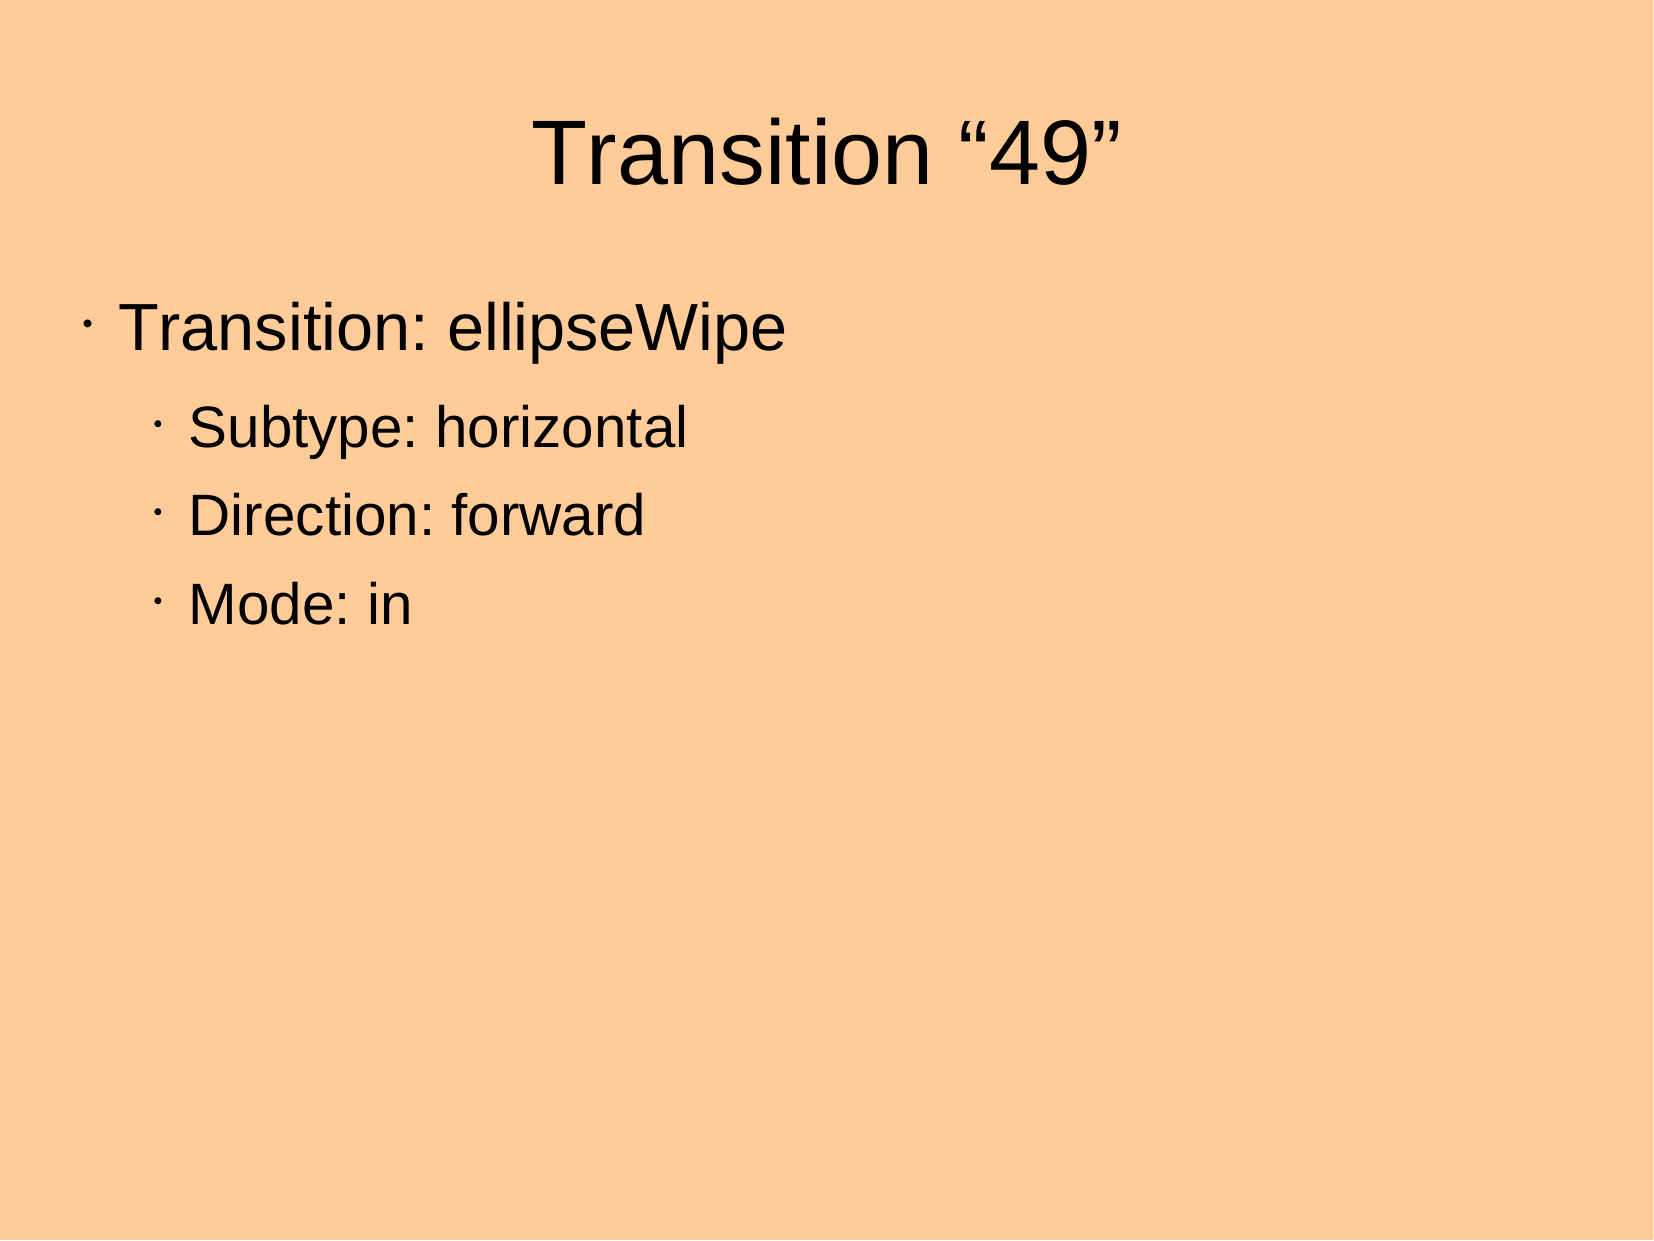

# Transition “49”
Transition: ellipseWipe
Subtype: horizontal
Direction: forward
Mode: in